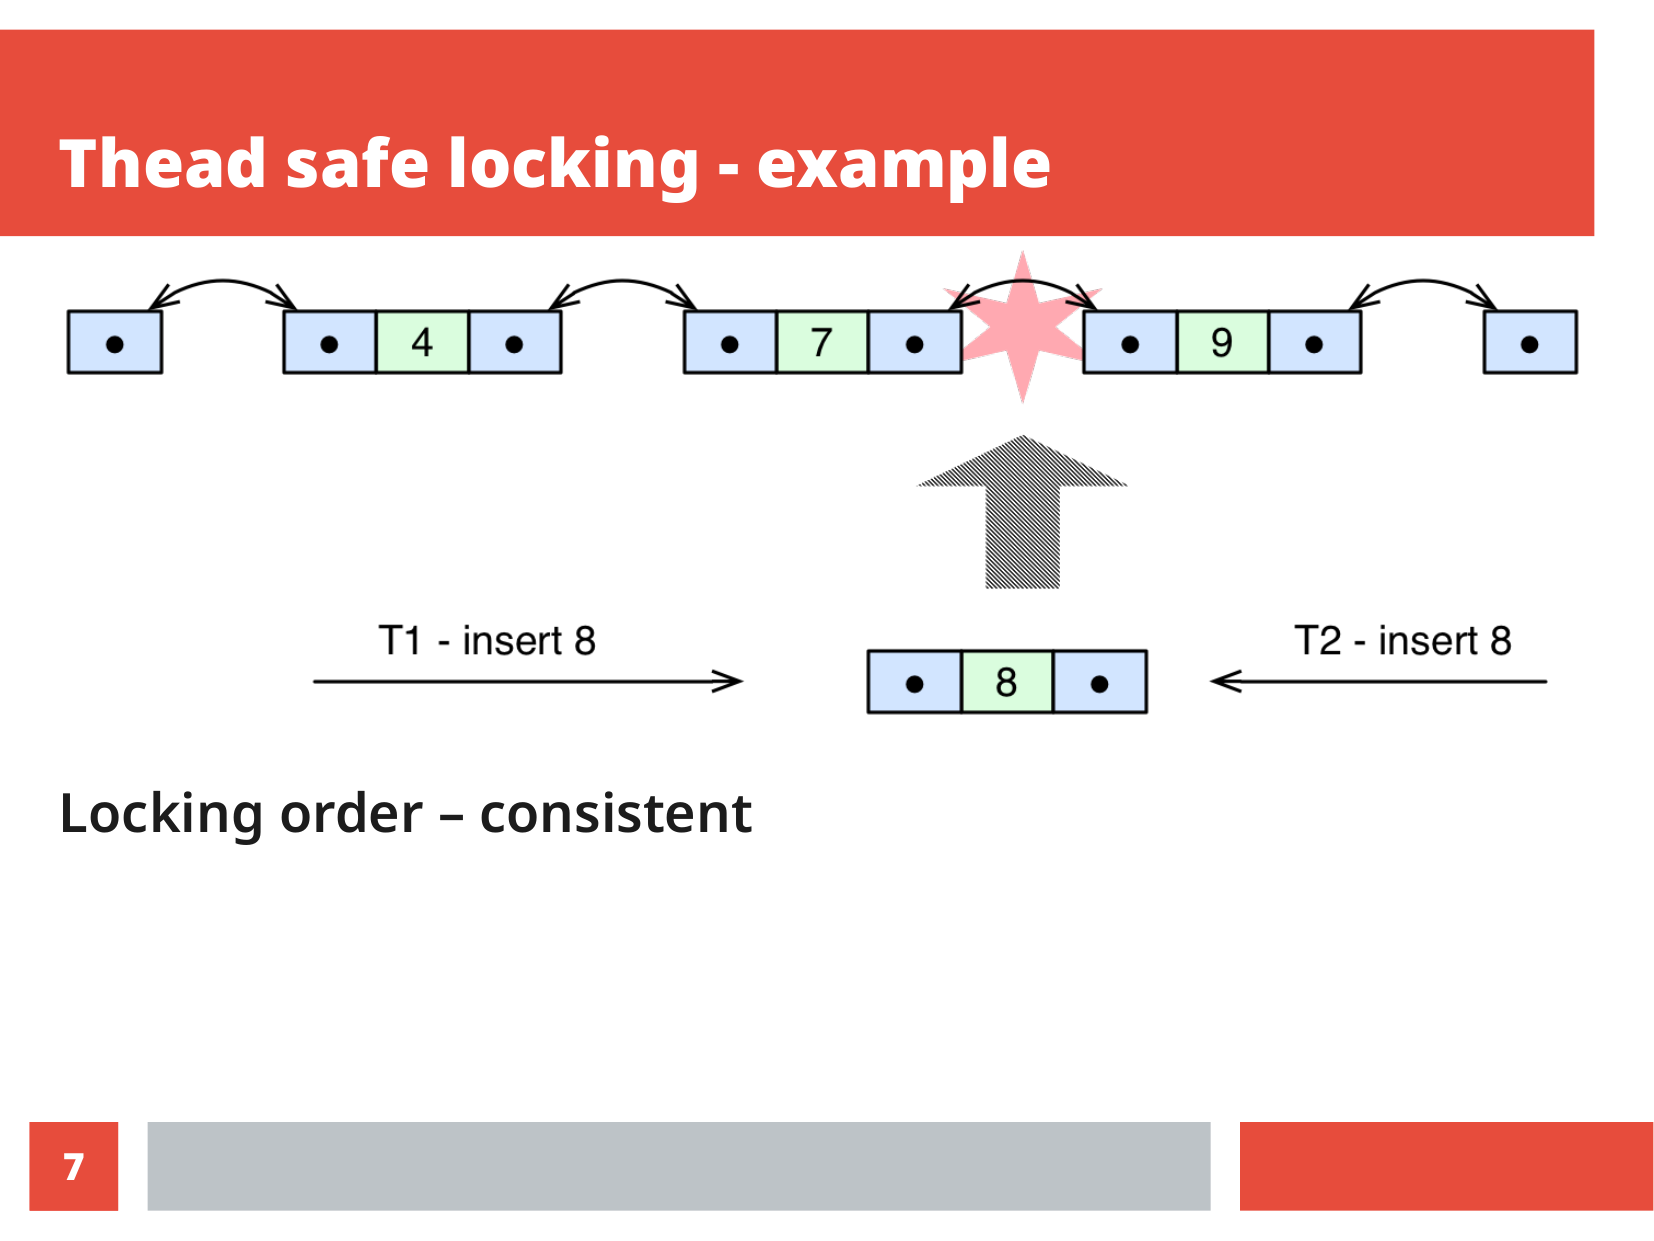

# Thead safe locking - example
Locking order – consistent
7